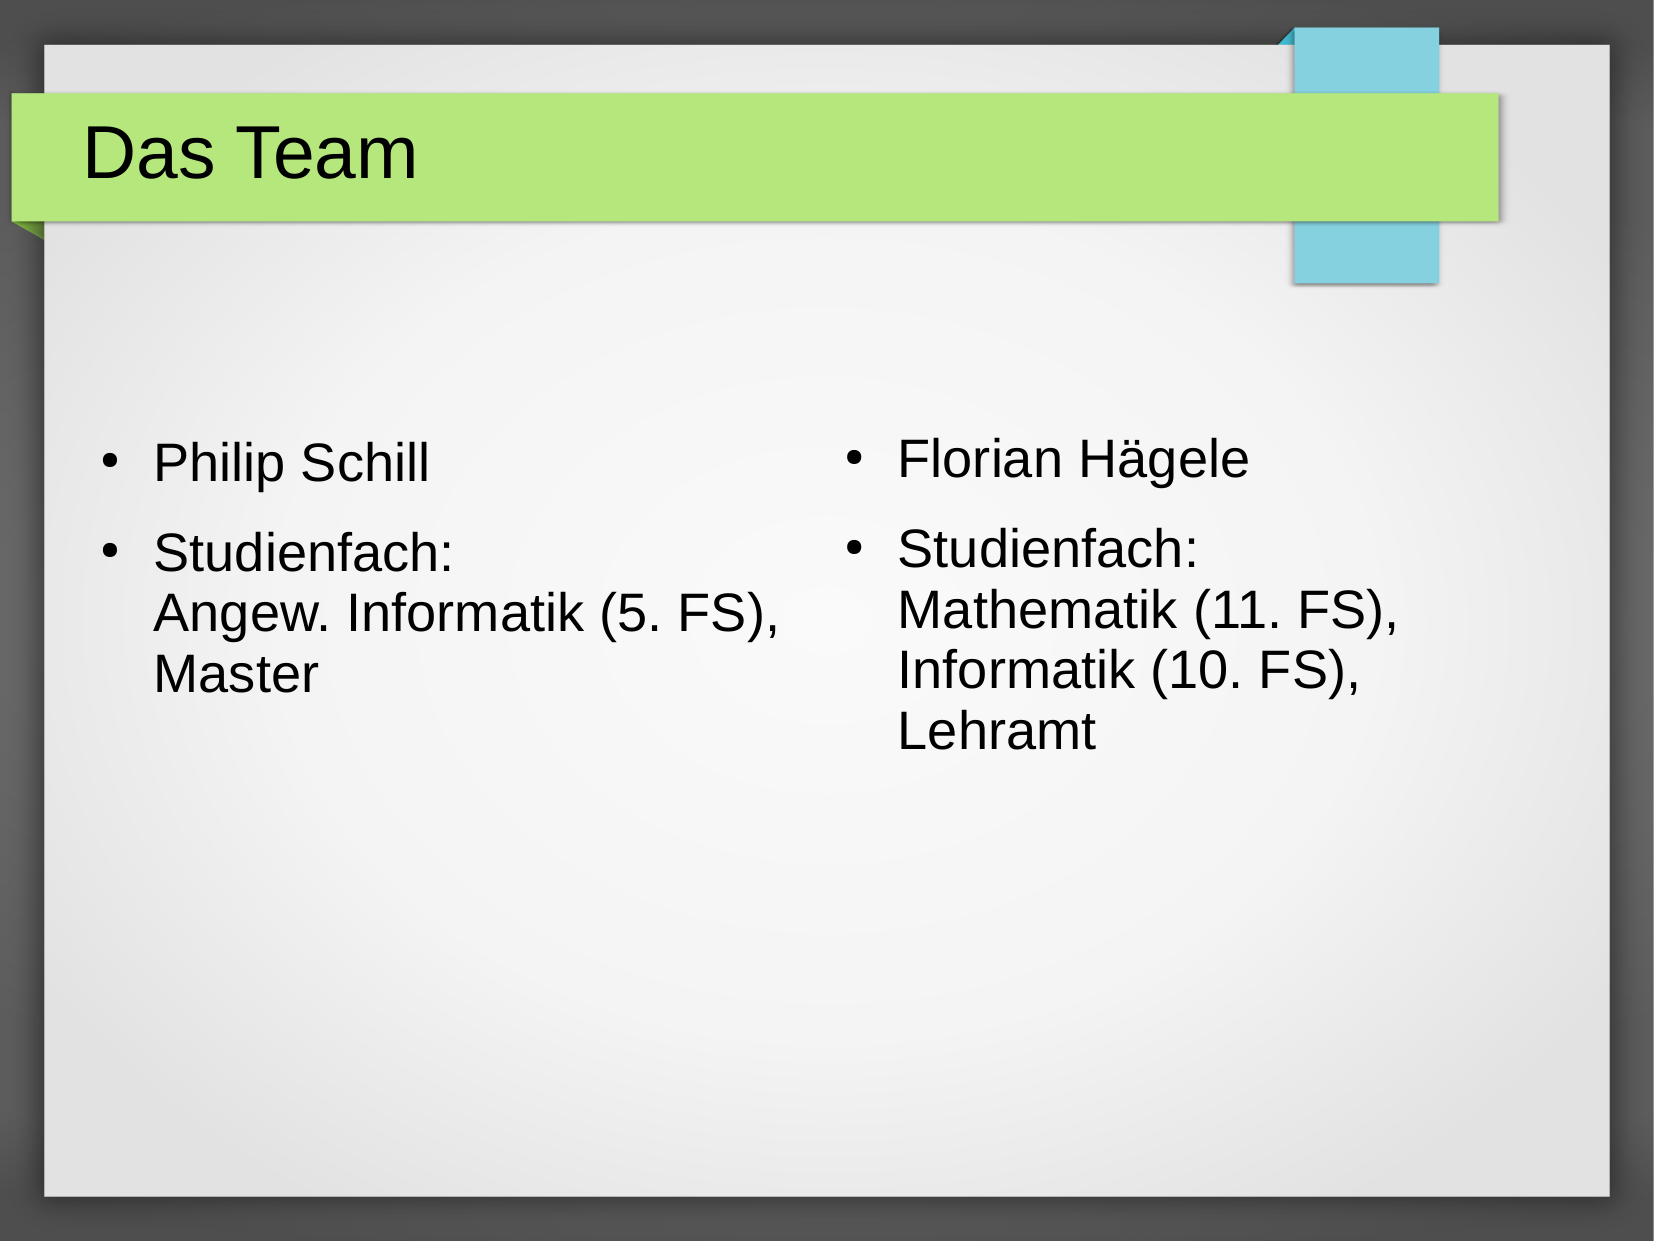

# Das Team
Florian Hägele
Studienfach:
Mathematik (11. FS), Informatik (10. FS), Lehramt
Philip Schill
Studienfach:
Angew. Informatik (5. FS),
Master